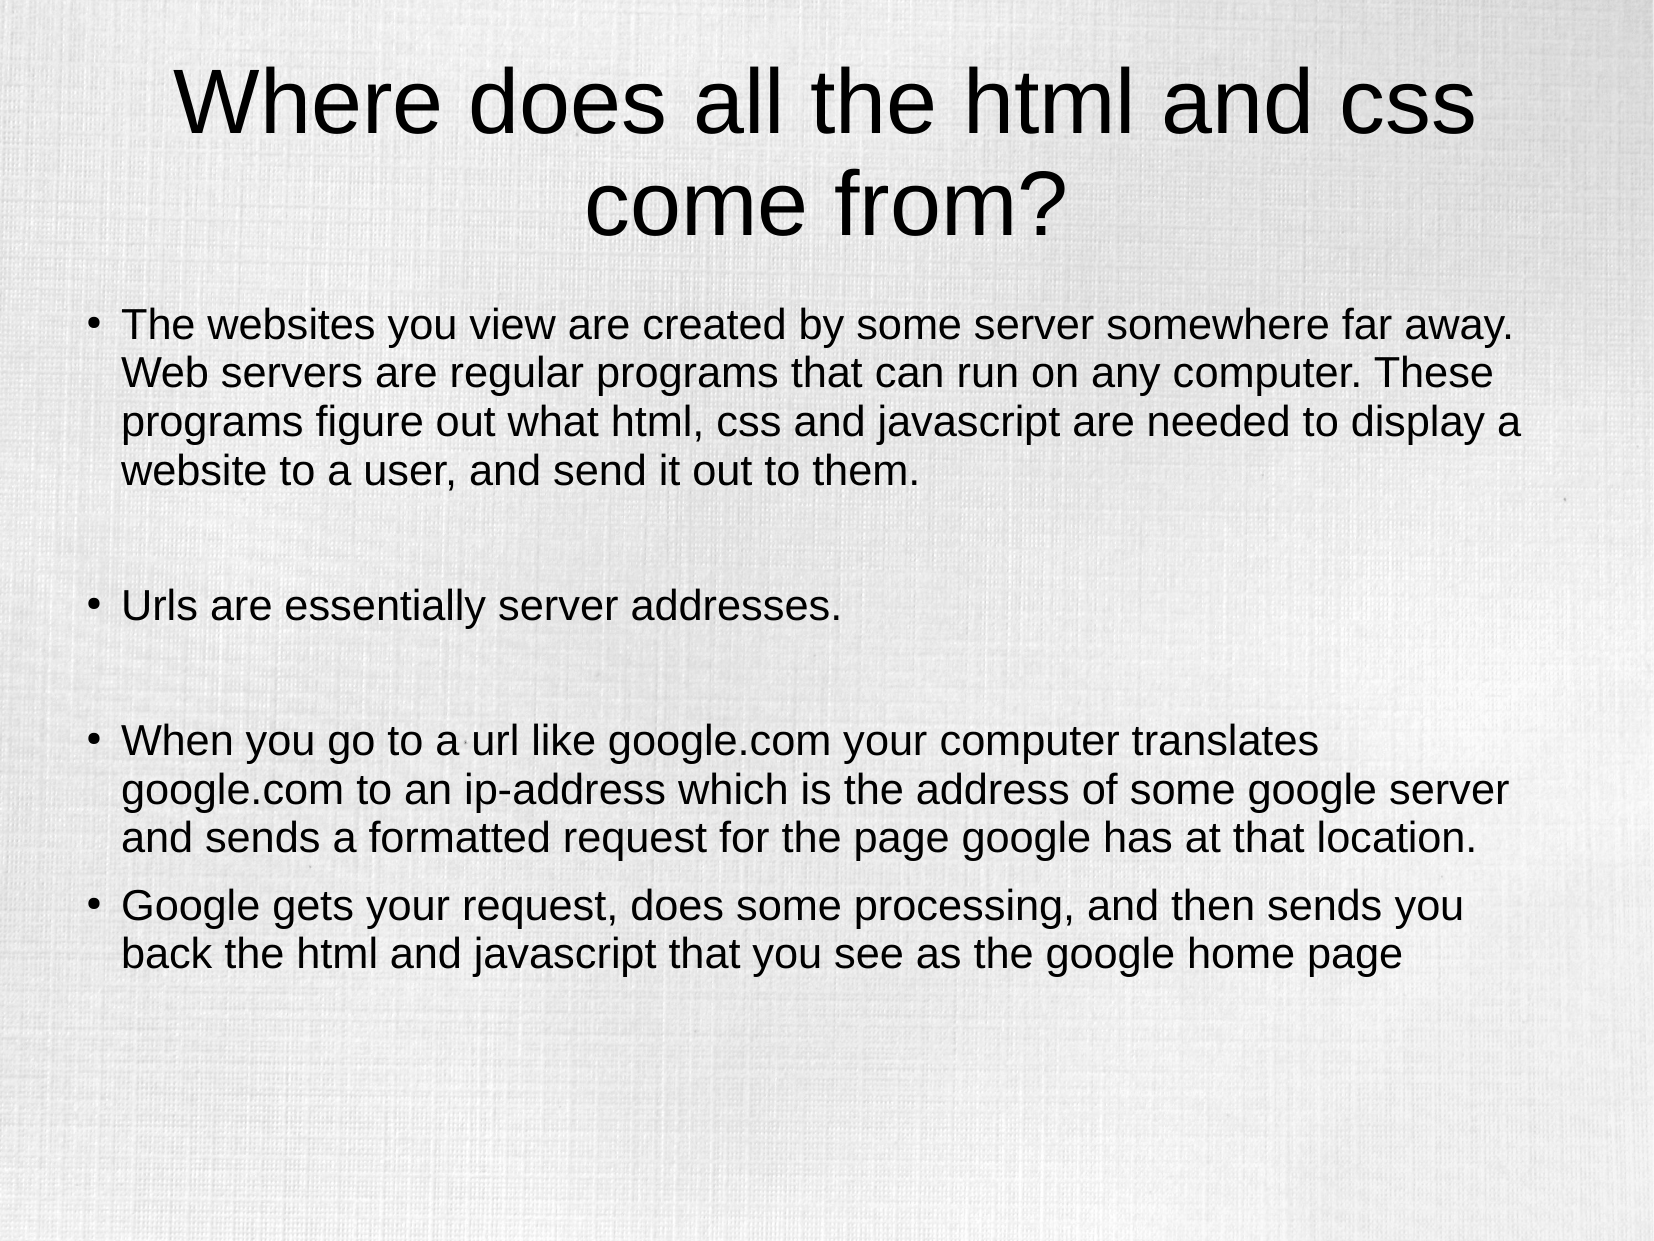

# Where does all the html and css come from?
The websites you view are created by some server somewhere far away. Web servers are regular programs that can run on any computer. These programs figure out what html, css and javascript are needed to display a website to a user, and send it out to them.
Urls are essentially server addresses.
When you go to a url like google.com your computer translates google.com to an ip-address which is the address of some google server and sends a formatted request for the page google has at that location.
Google gets your request, does some processing, and then sends you back the html and javascript that you see as the google home page